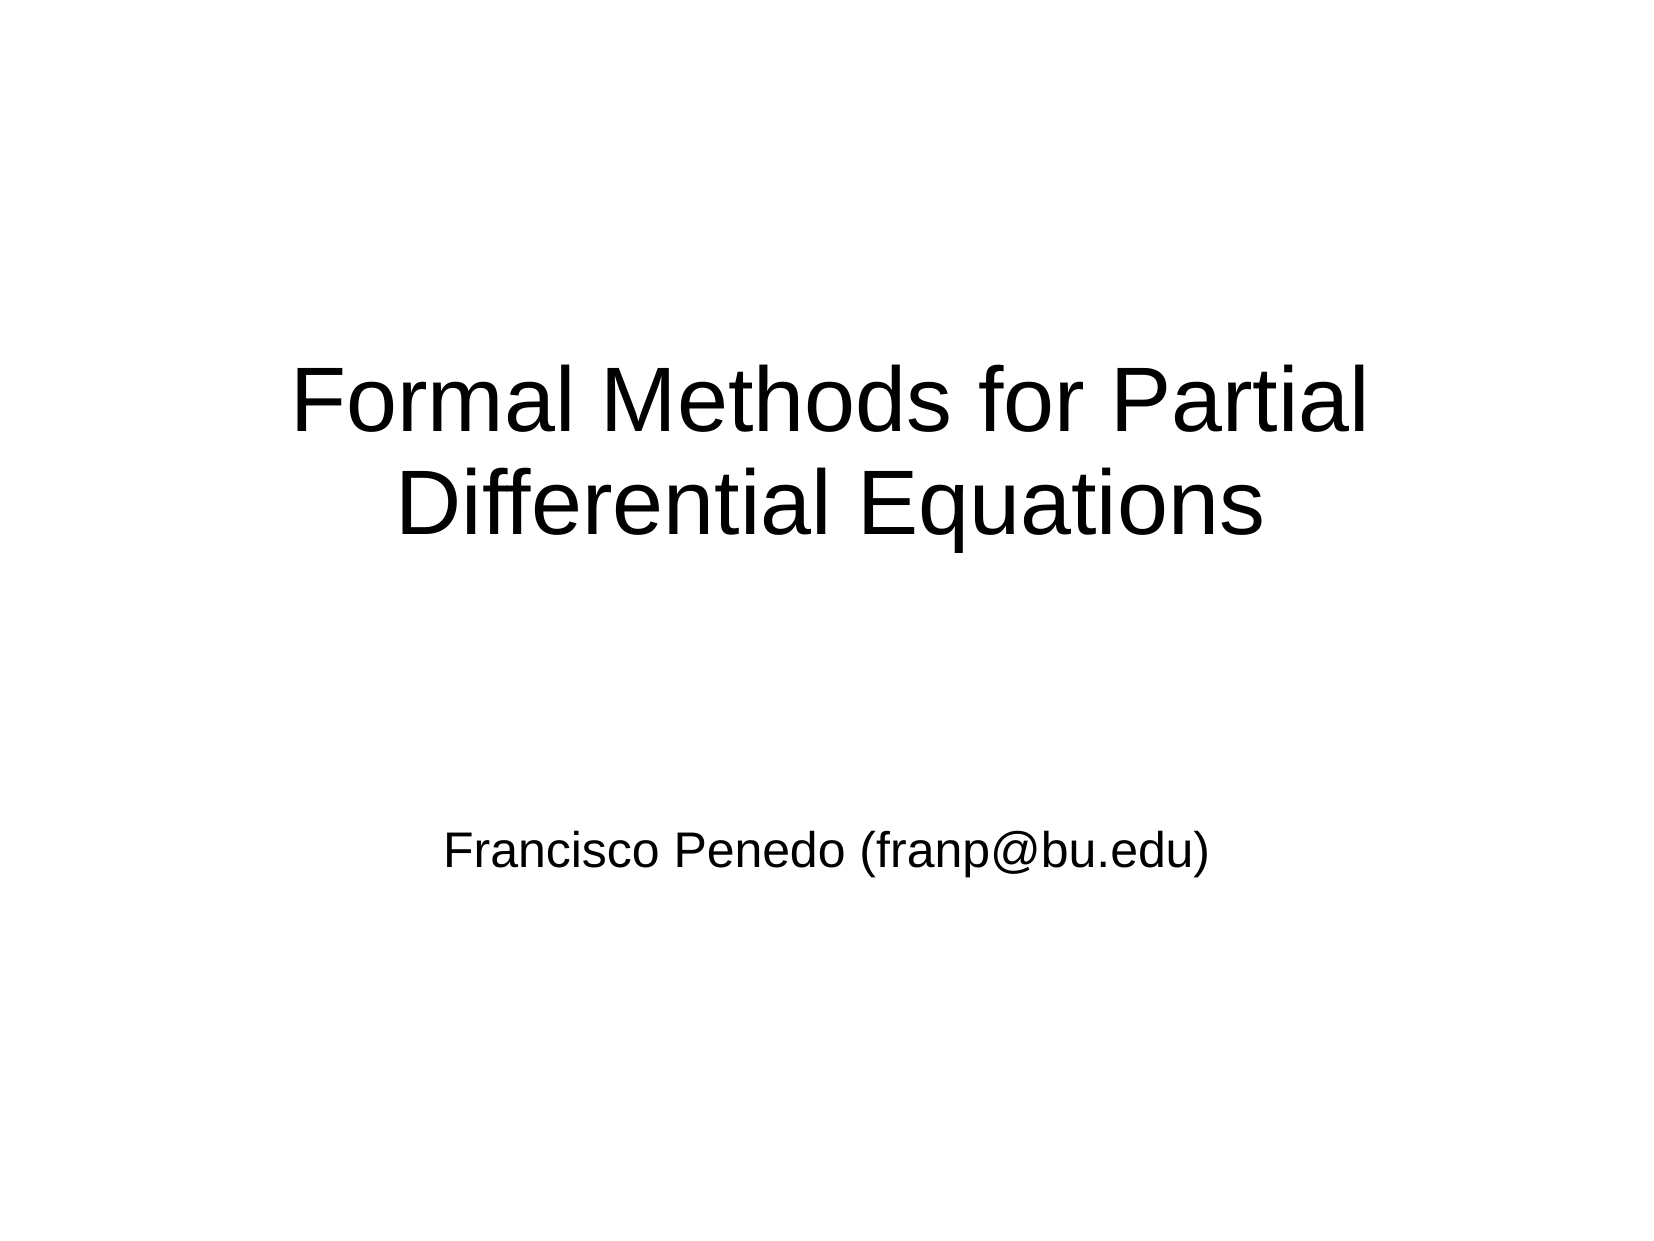

# Formal Methods for Partial Differential Equations
Francisco Penedo (franp@bu.edu)